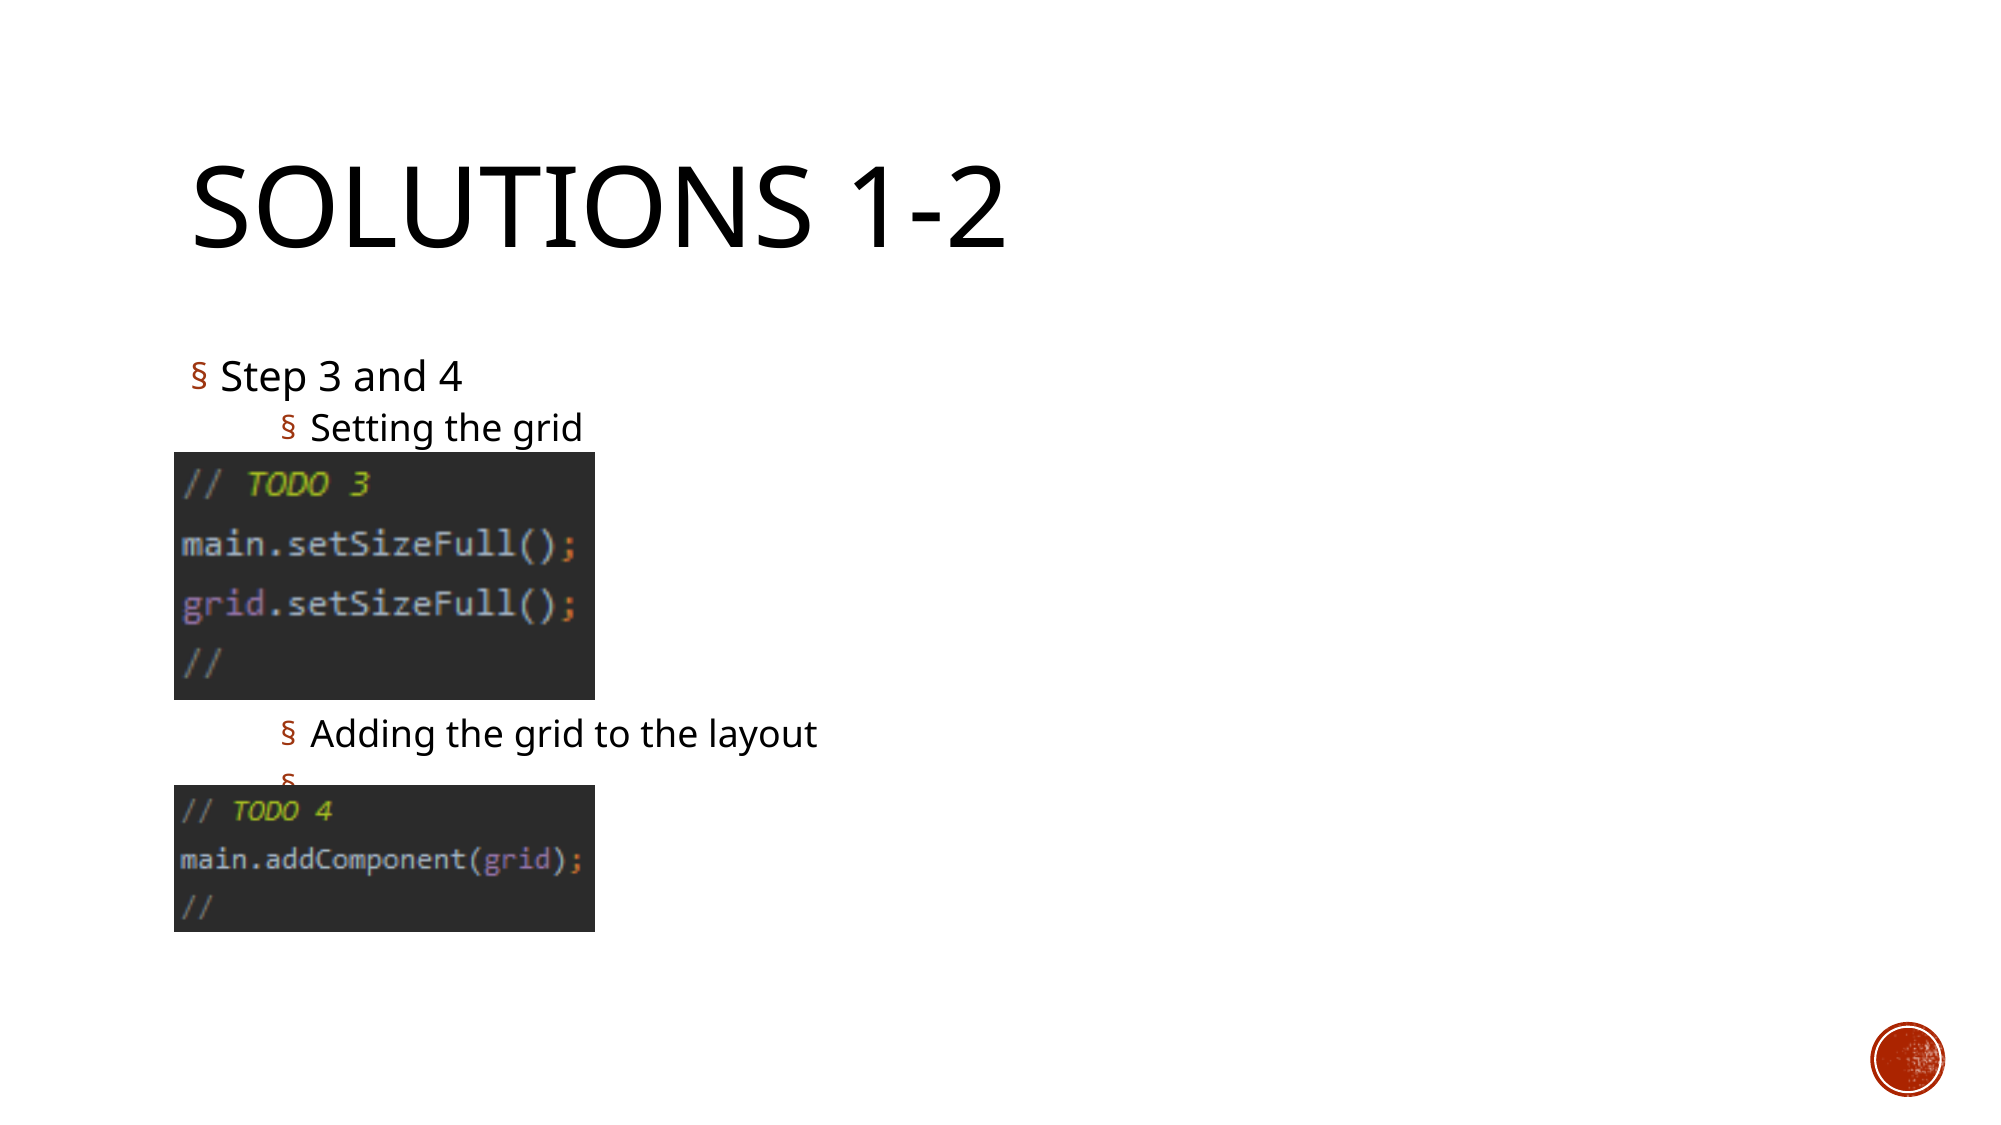

# Solutions 1-2
Step 3 and 4
Setting the grid
Adding the grid to the layout